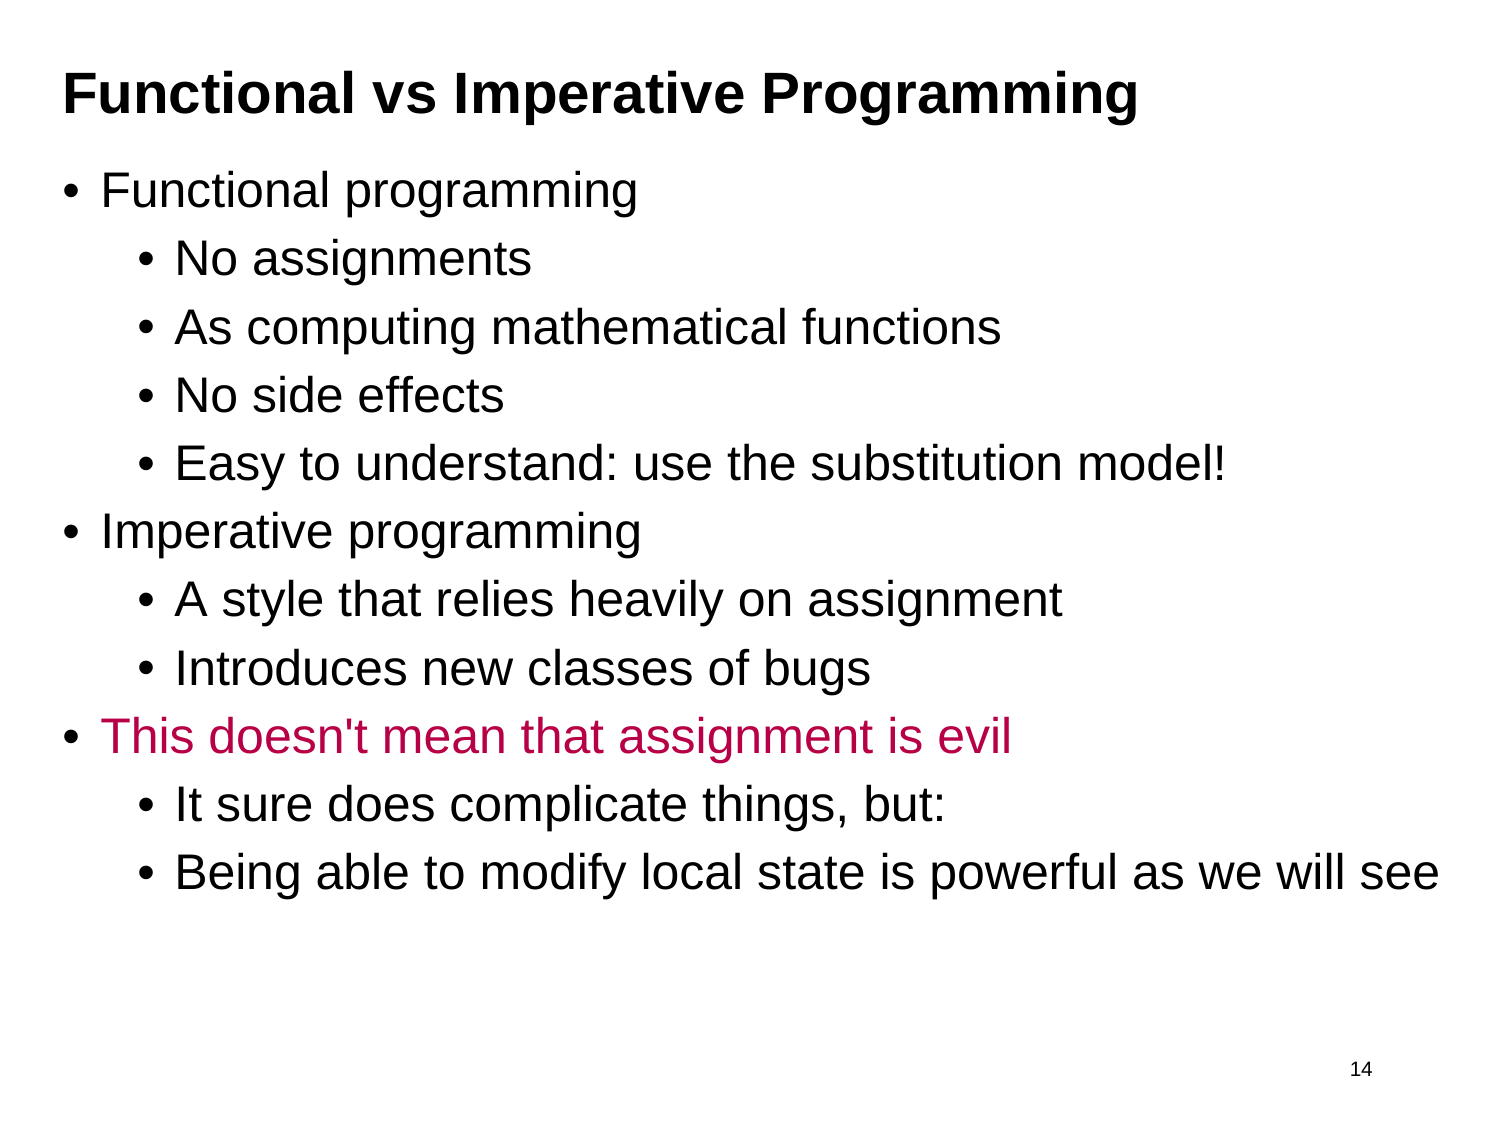

# Functional vs Imperative Programming
Functional programming
No assignments
As computing mathematical functions
No side effects
Easy to understand: use the substitution model!
Imperative programming
A style that relies heavily on assignment
Introduces new classes of bugs
This doesn't mean that assignment is evil
It sure does complicate things, but:
Being able to modify local state is powerful as we will see
14